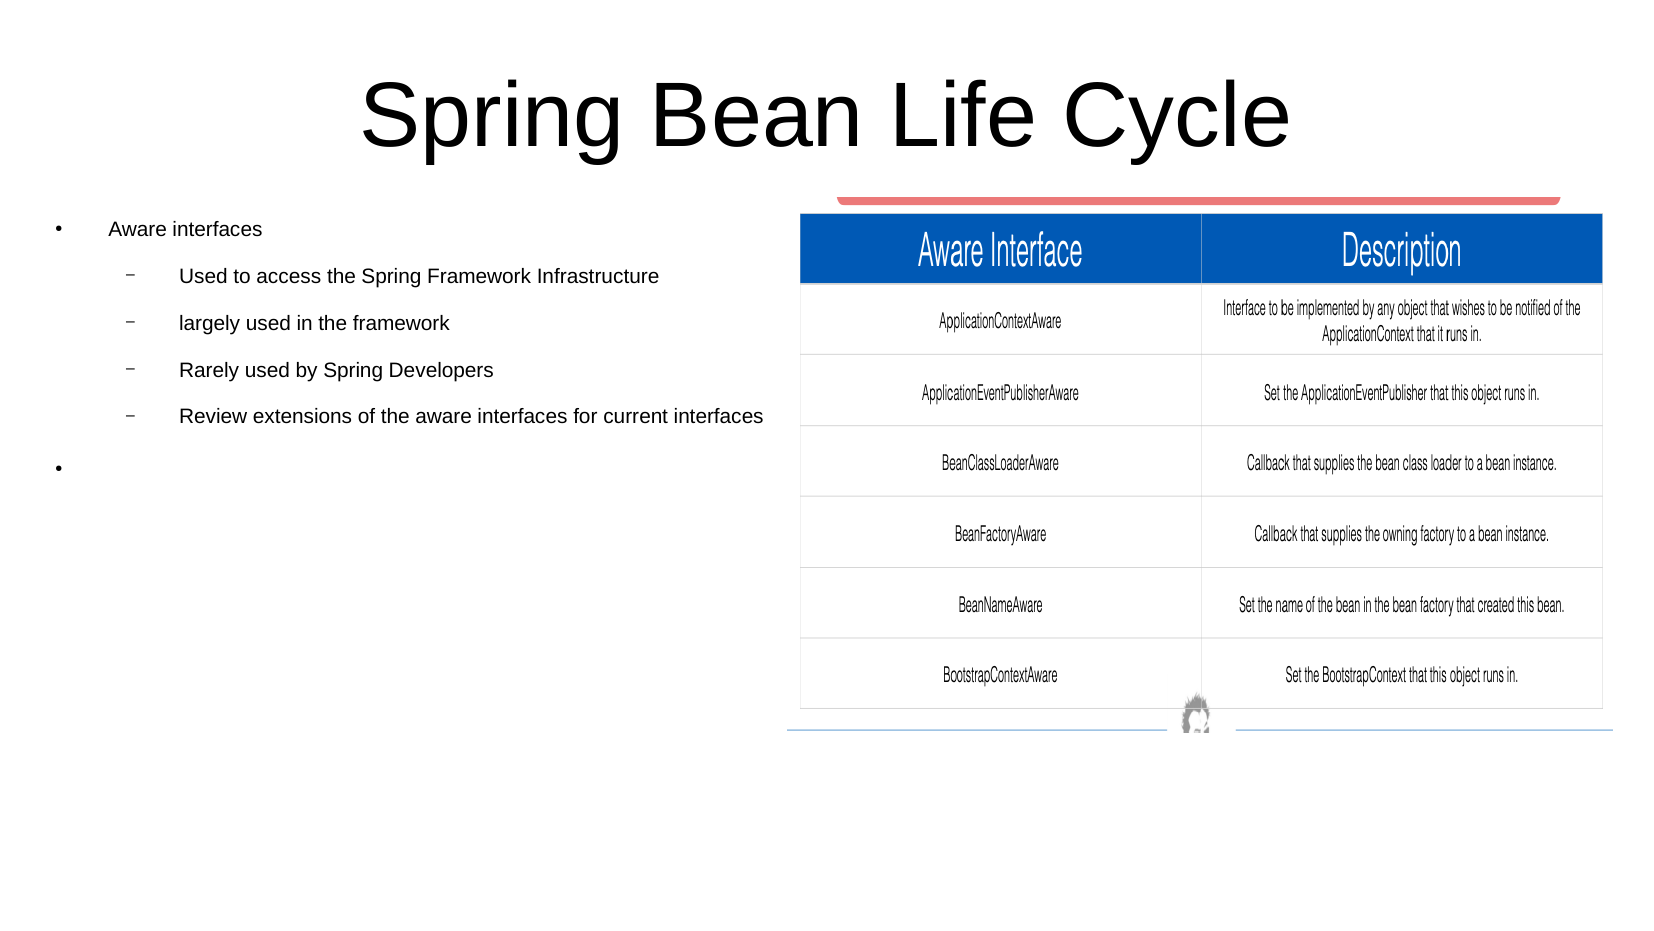

# Spring Bean Life Cycle
Aware interfaces
Used to access the Spring Framework Infrastructure
largely used in the framework
Rarely used by Spring Developers
Review extensions of the aware interfaces for current interfaces